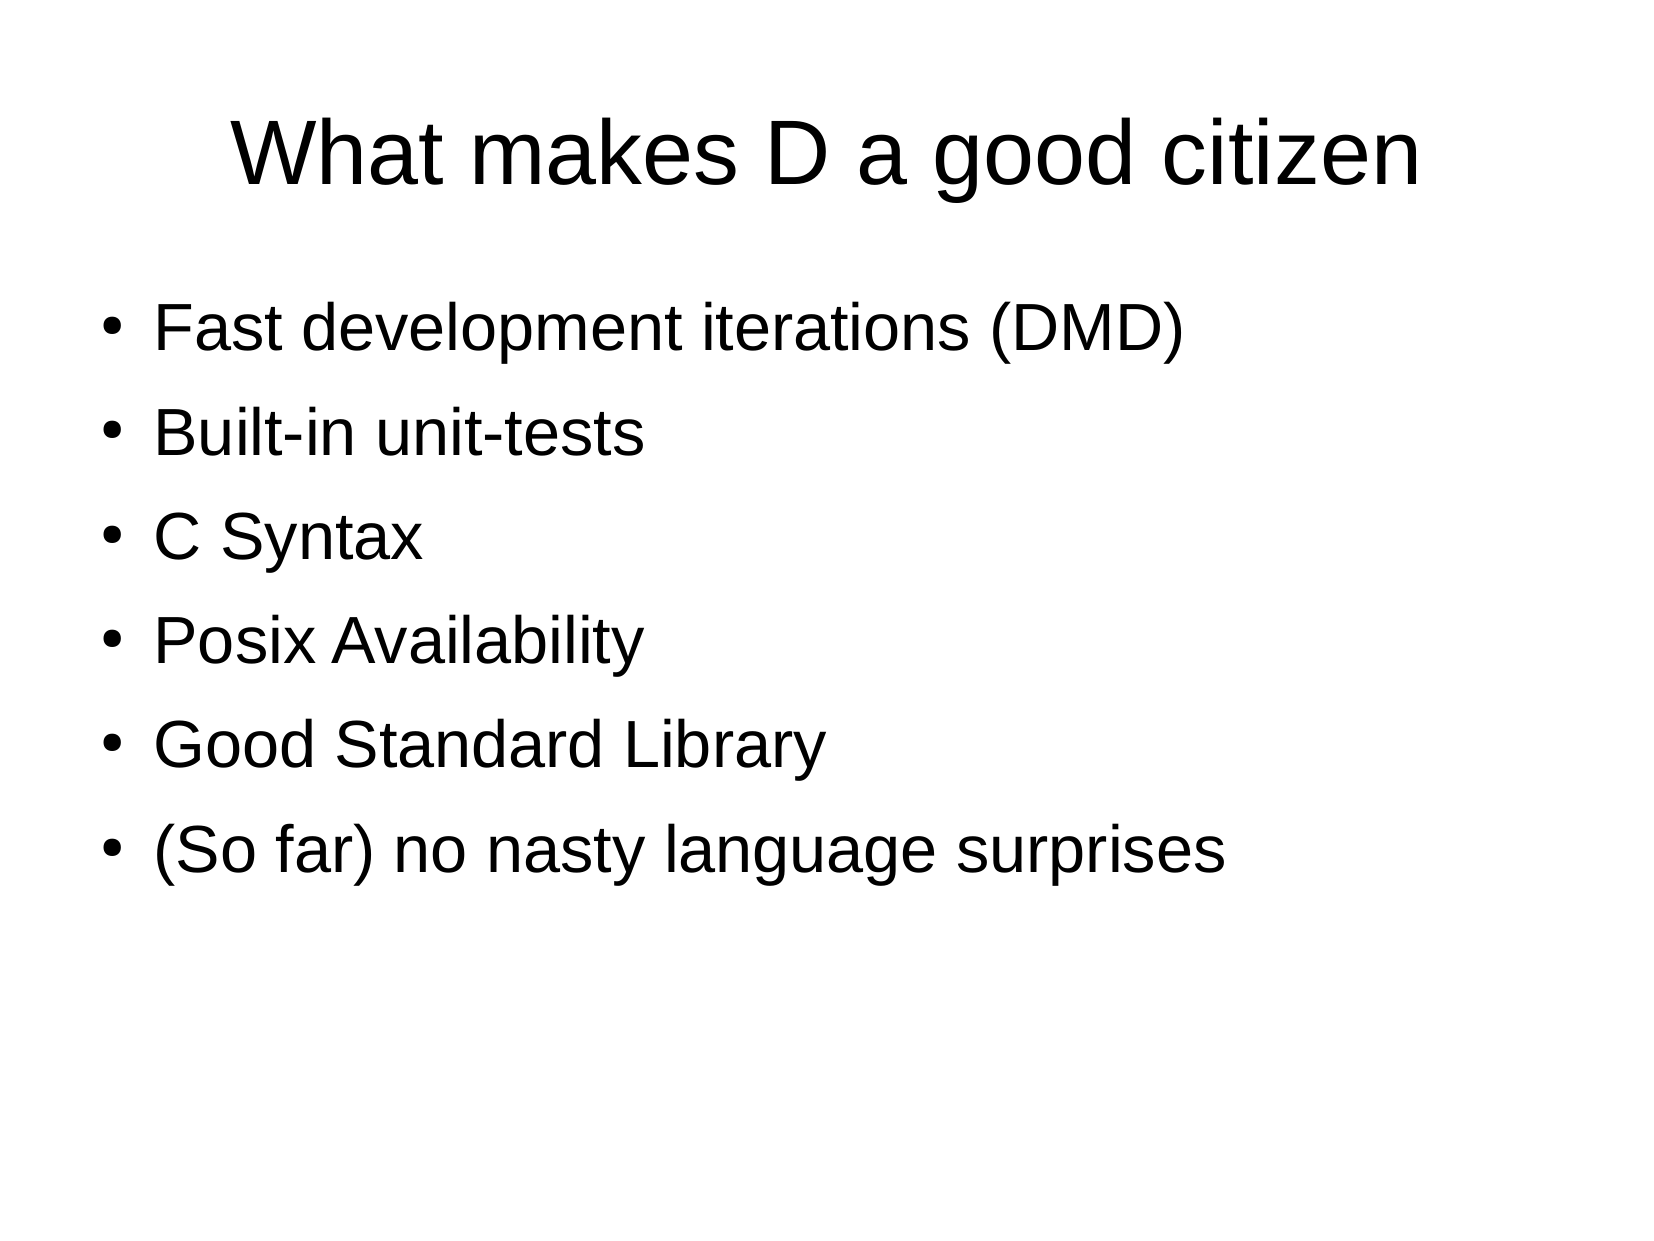

# What makes D a good citizen
Fast development iterations (DMD)
Built-in unit-tests
C Syntax
Posix Availability
Good Standard Library
(So far) no nasty language surprises